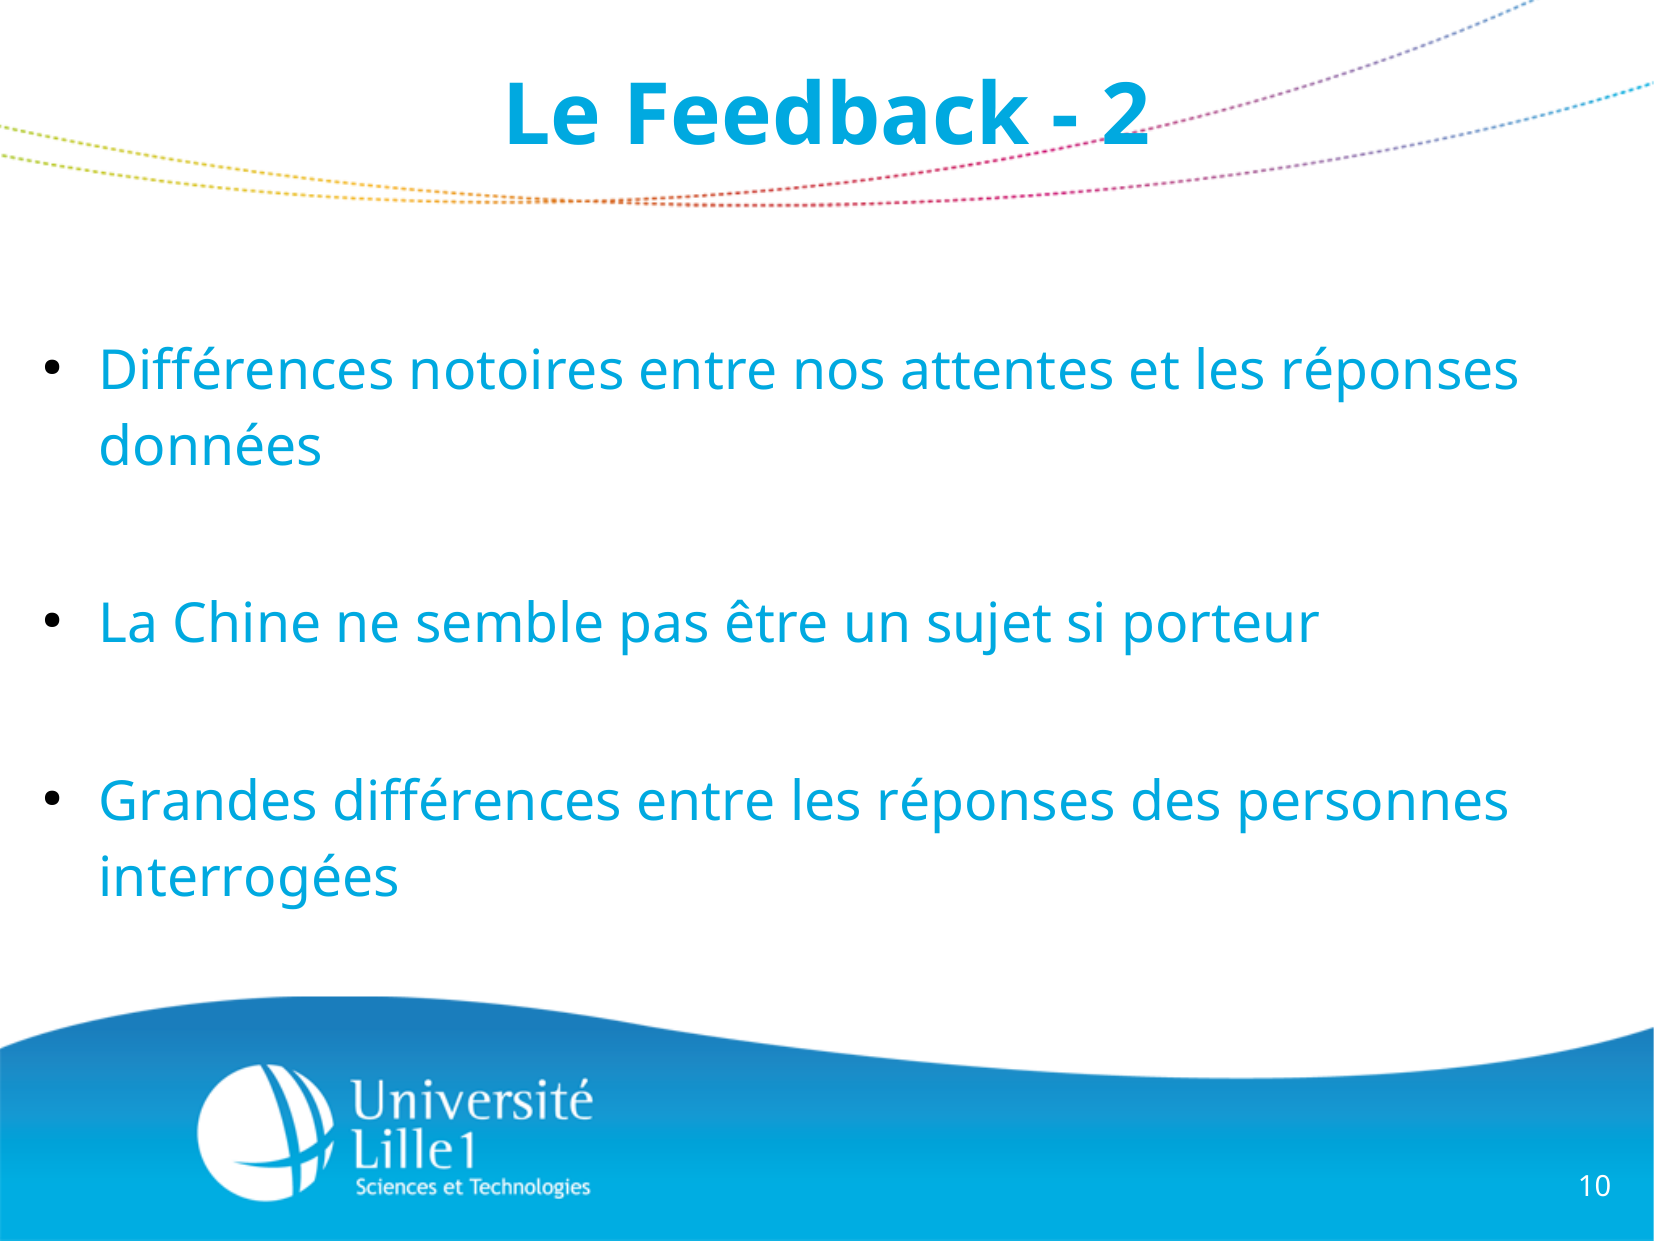

# Le Feedback - 2
Différences notoires entre nos attentes et les réponses données
La Chine ne semble pas être un sujet si porteur
Grandes différences entre les réponses des personnes interrogées
10